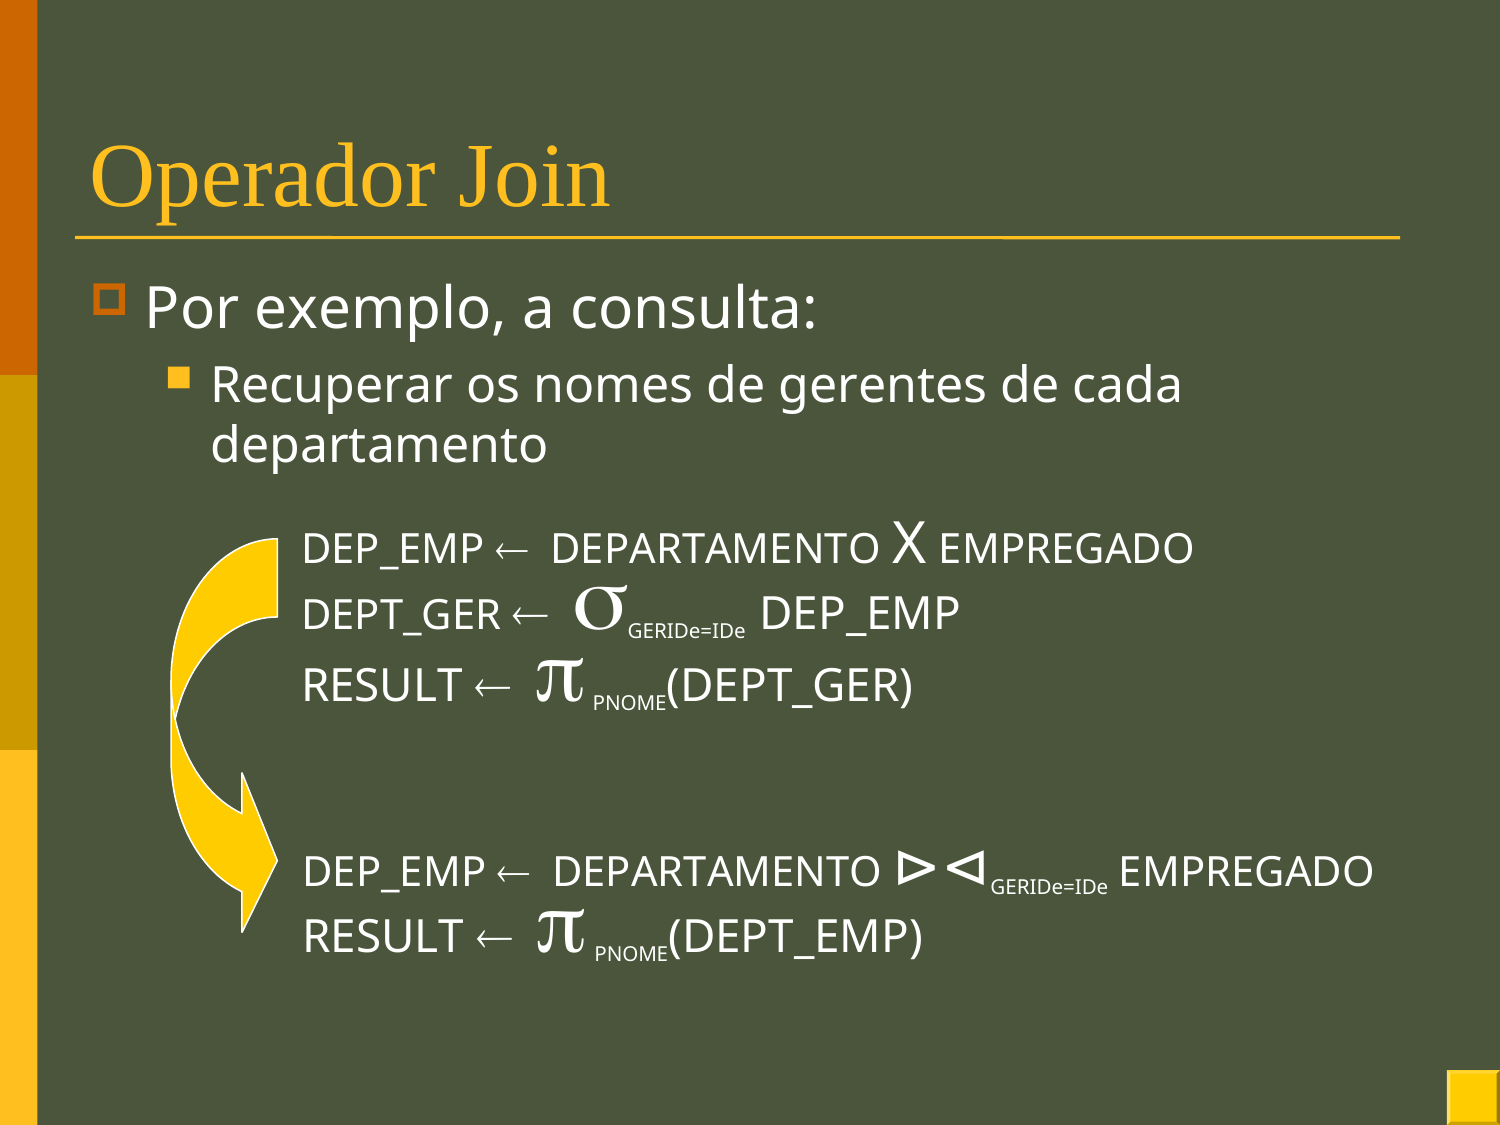

# Operador Join
Por exemplo, a consulta:
Recuperar os nomes de gerentes de cada departamento
DEP_EMP DEPARTAMENTO X EMPREGADO
DEPT_GER GERIDe=IDe DEP_EMP
RESULT  PNOME(DEPT_GER)‏
DEP_EMP DEPARTAMENTO ⊳⊲GERIDe=IDe EMPREGADO
RESULT  PNOME(DEPT_EMP)‏